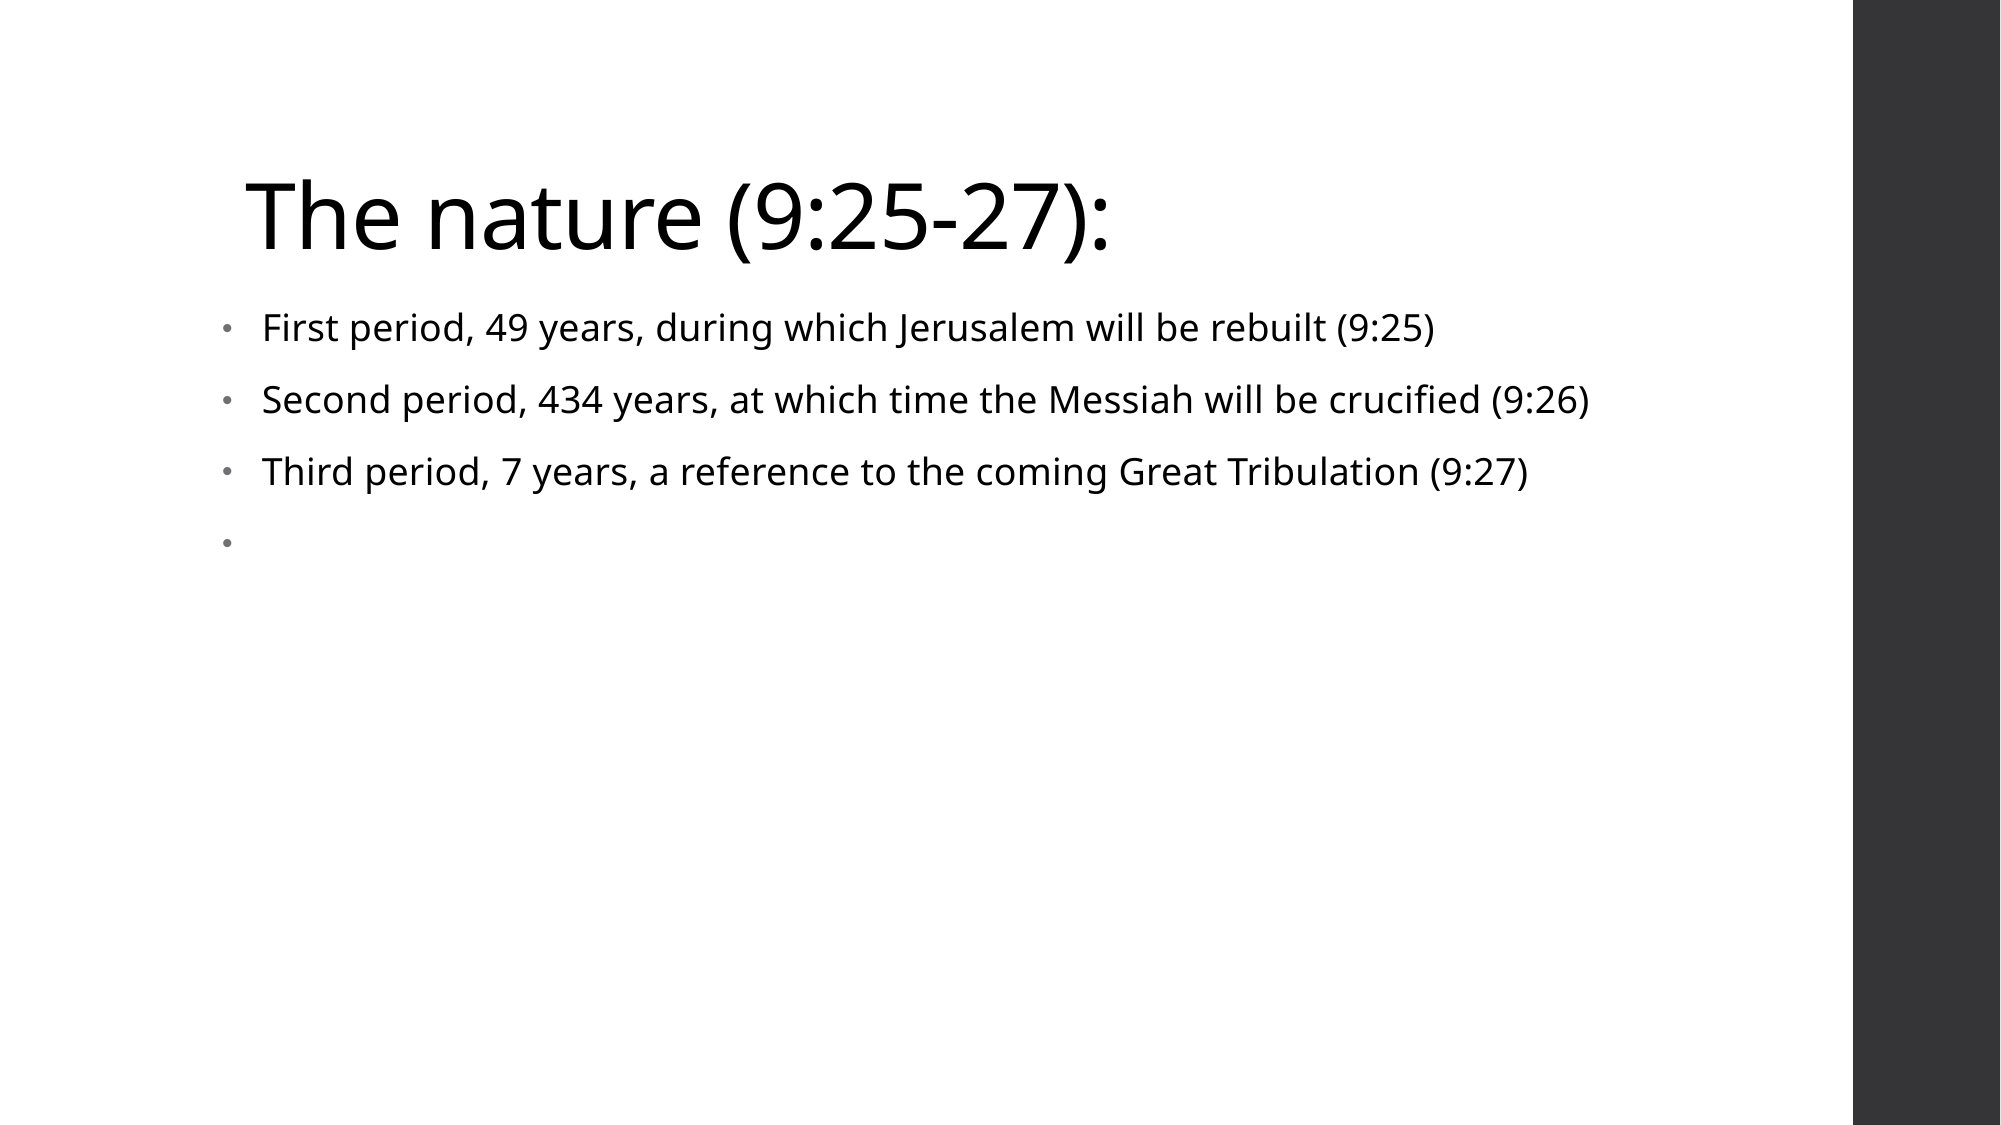

# The nature (9:25-27):
 First period, 49 years, during which Jerusalem will be rebuilt (9:25)
 Second period, 434 years, at which time the Messiah will be crucified (9:26)
 Third period, 7 years, a reference to the coming Great Tribulation (9:27)